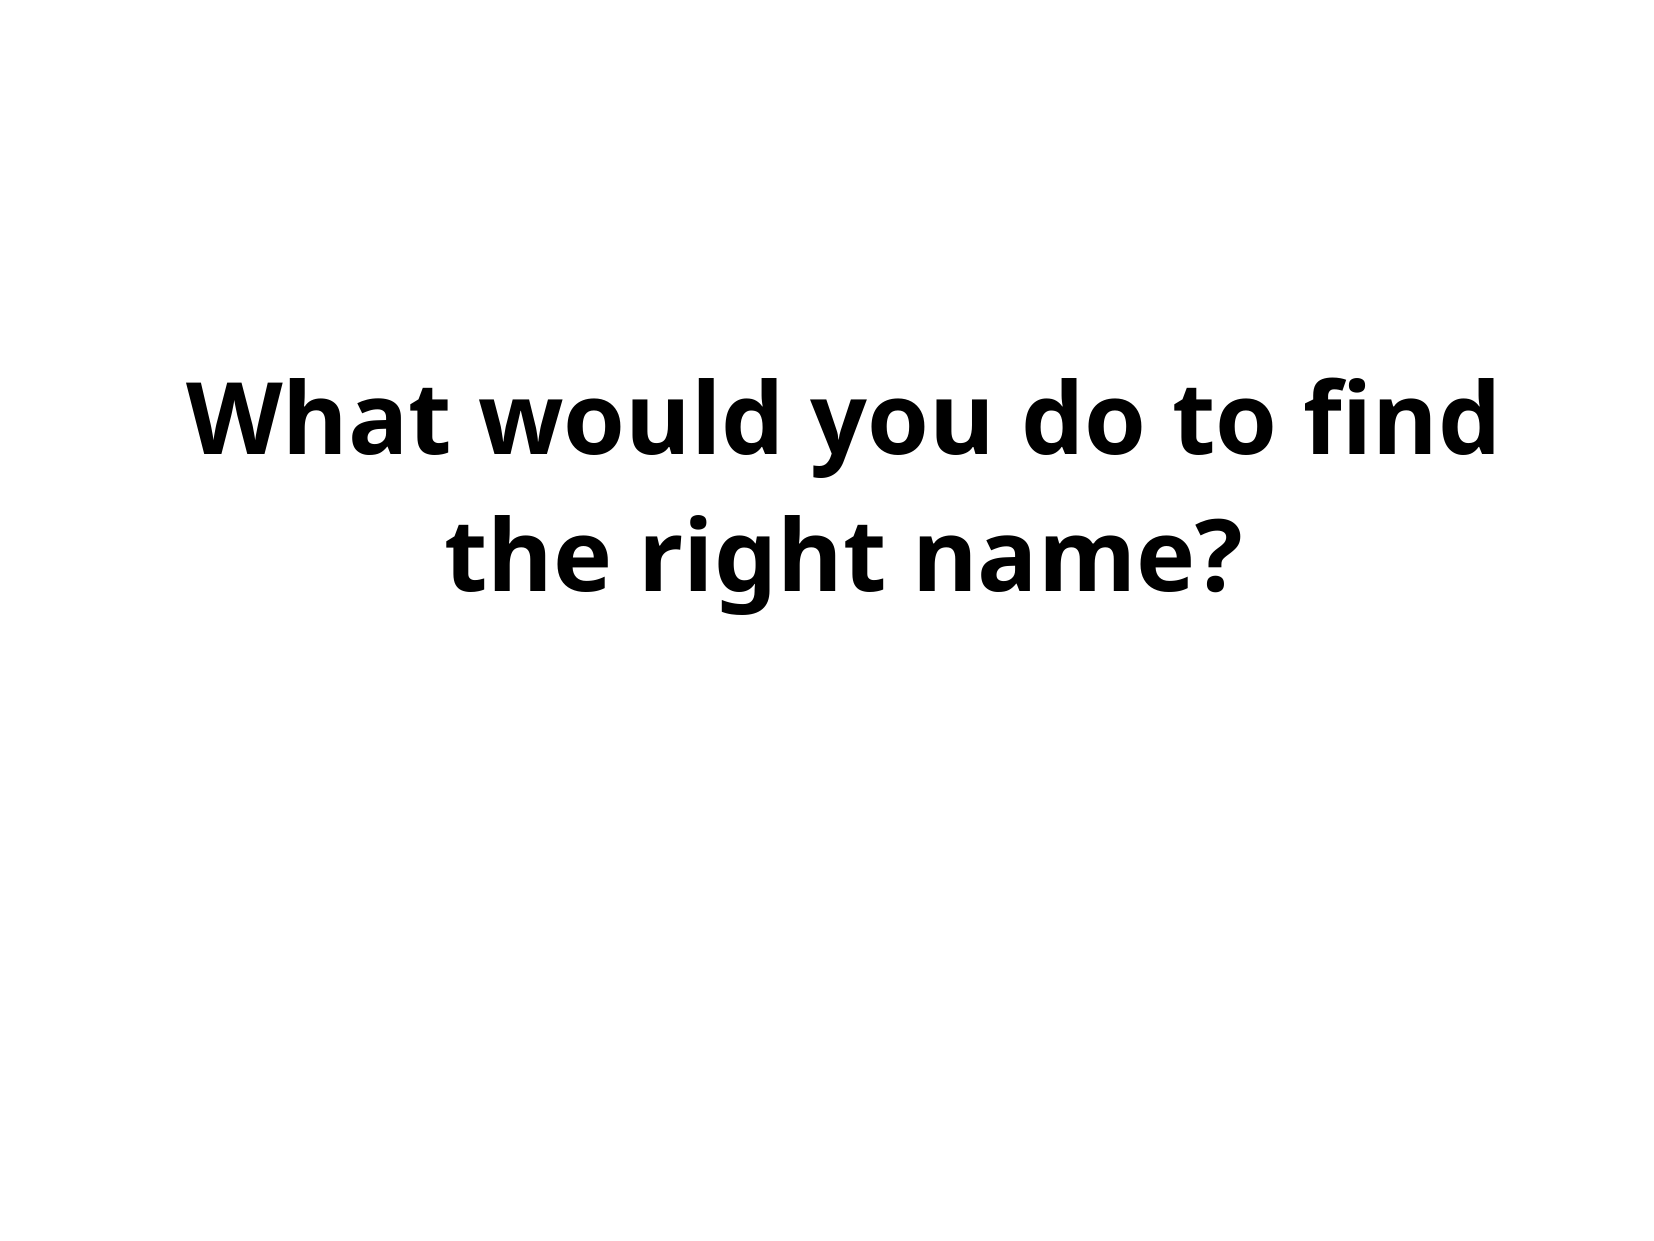

# What would you do to find the right name?